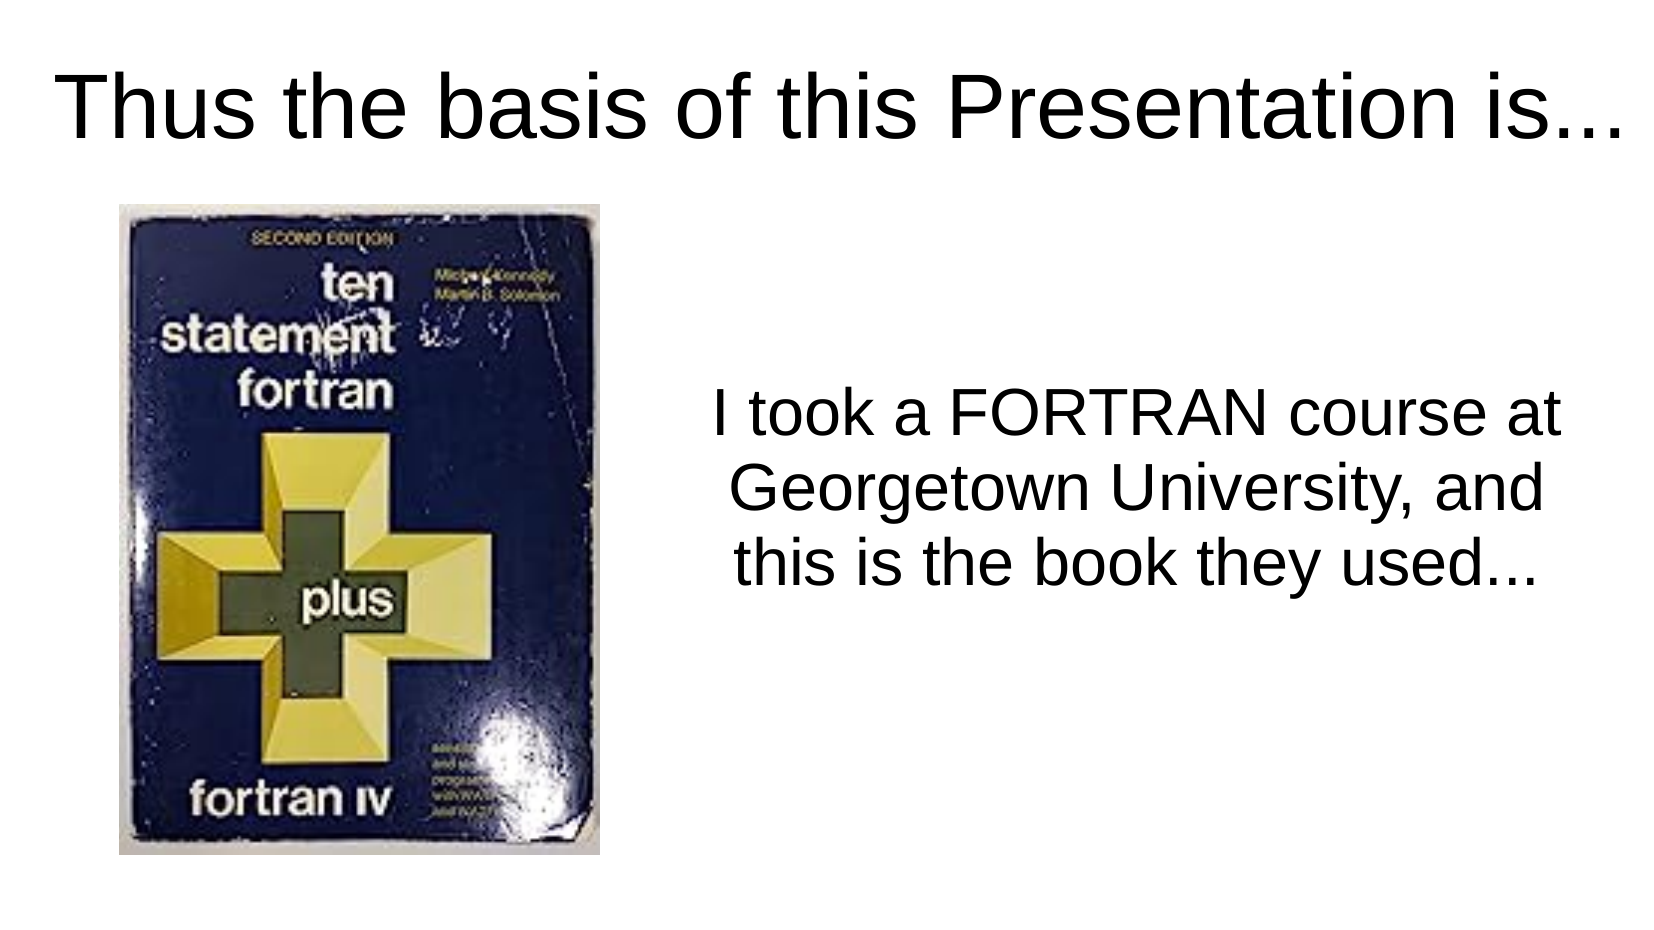

# Thus the basis of this Presentation is...
I took a FORTRAN course at Georgetown University, and this is the book they used...